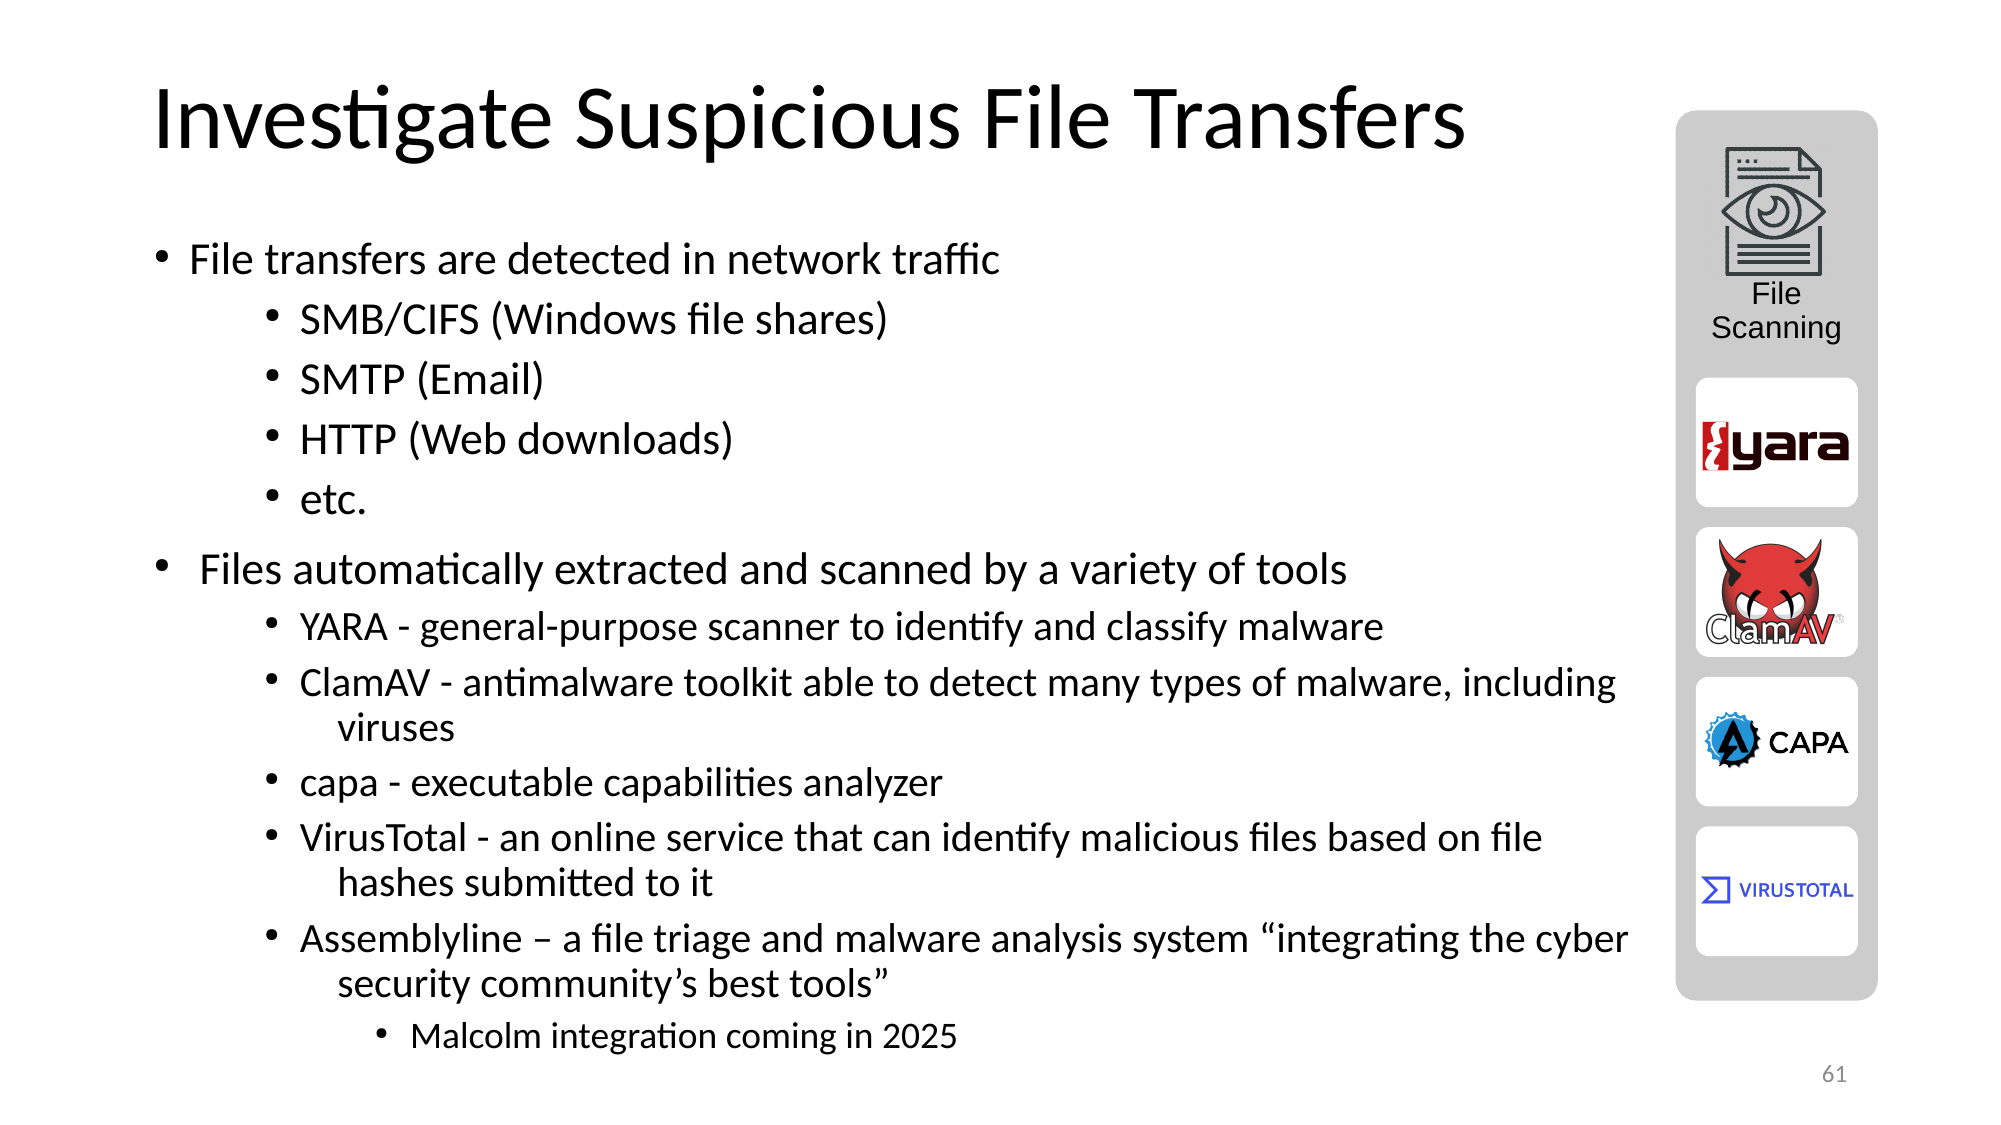

# Investigate Suspicious File Transfers
File Scanning
File transfers are detected in network traffic
SMB/CIFS (Windows file shares)
SMTP (Email)
HTTP (Web downloads)
etc.
 Files automatically extracted and scanned by a variety of tools
YARA - general-purpose scanner to identify and classify malware
ClamAV - antimalware toolkit able to detect many types of malware, including viruses
capa - executable capabilities analyzer
VirusTotal - an online service that can identify malicious files based on file hashes submitted to it
Assemblyline – a file triage and malware analysis system “integrating the cyber security community’s best tools”
Malcolm integration coming in 2025